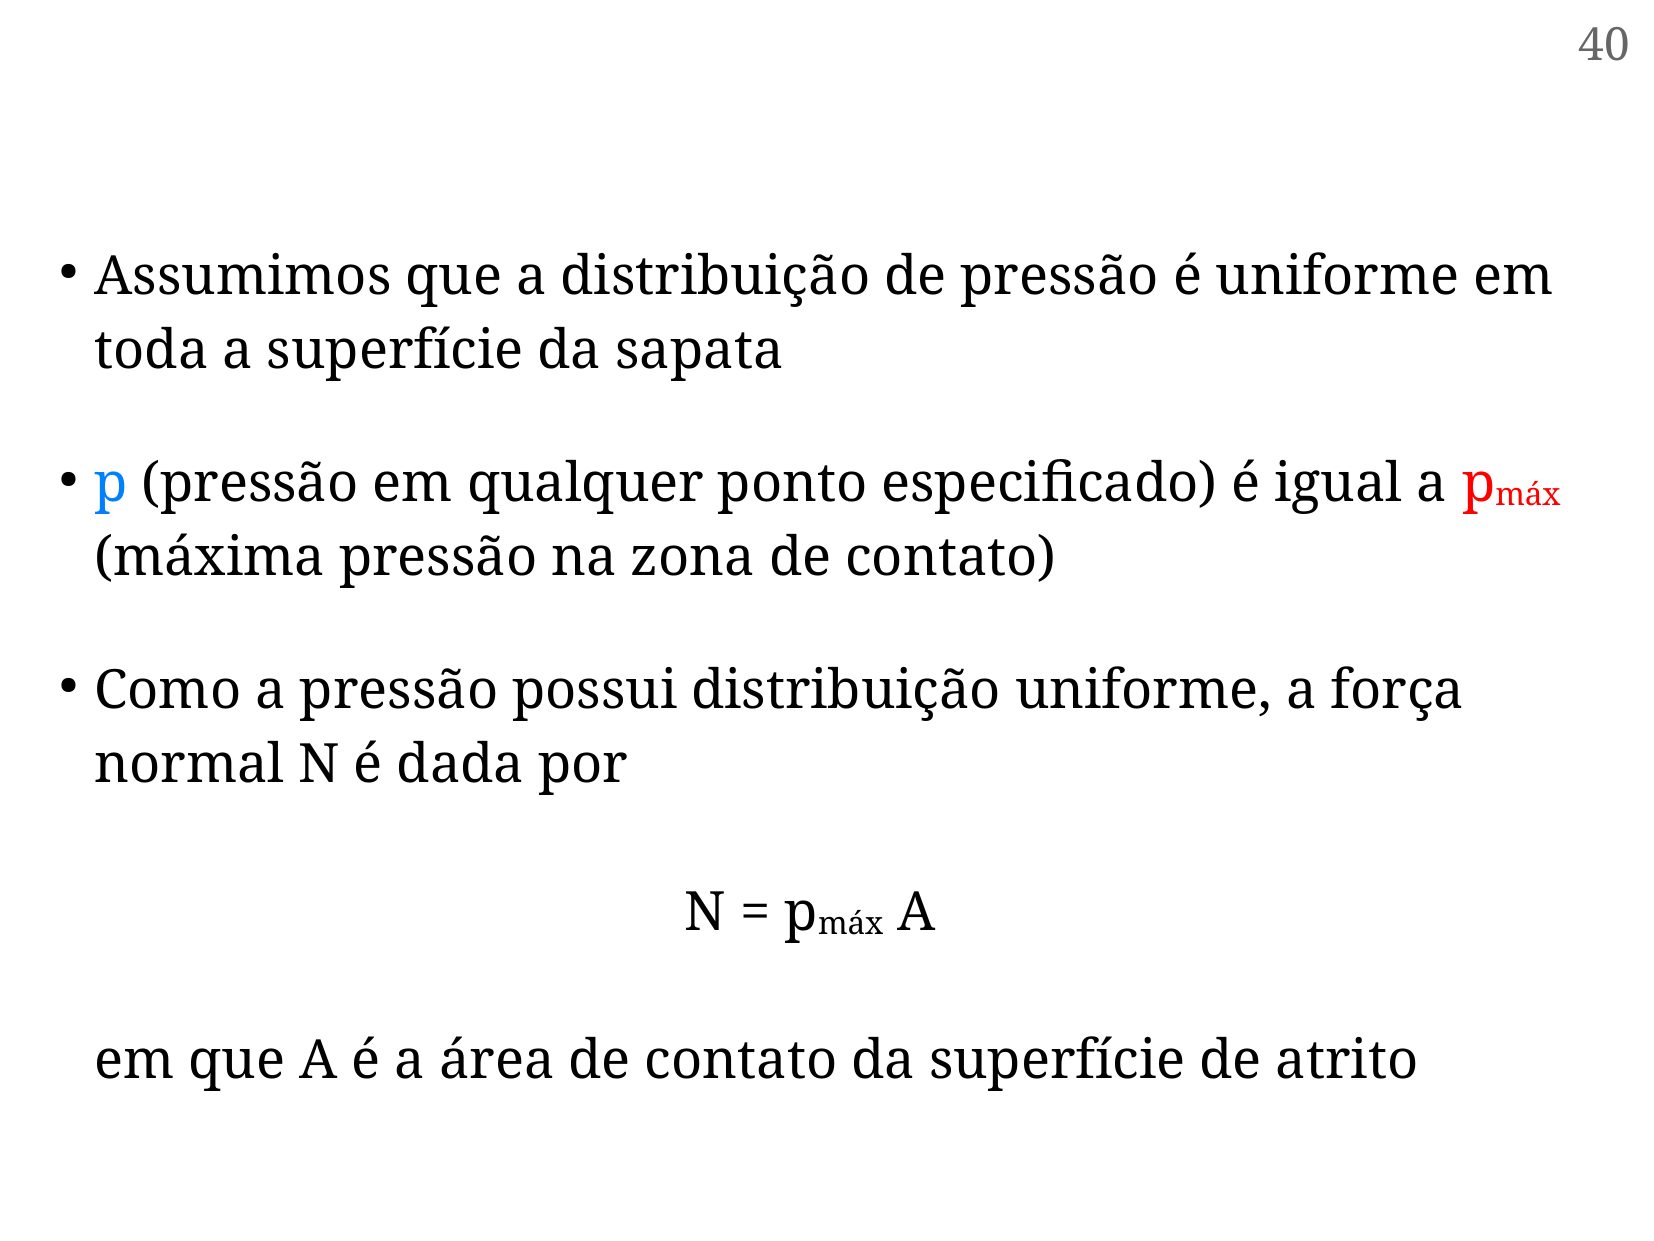

40
#
Assumimos que a distribuição de pressão é uniforme em toda a superfície da sapata
p (pressão em qualquer ponto especificado) é igual a pmáx (máxima pressão na zona de contato)
Como a pressão possui distribuição uniforme, a força normal N é dada por
								N = pmáx A
em que A é a área de contato da superfície de atrito